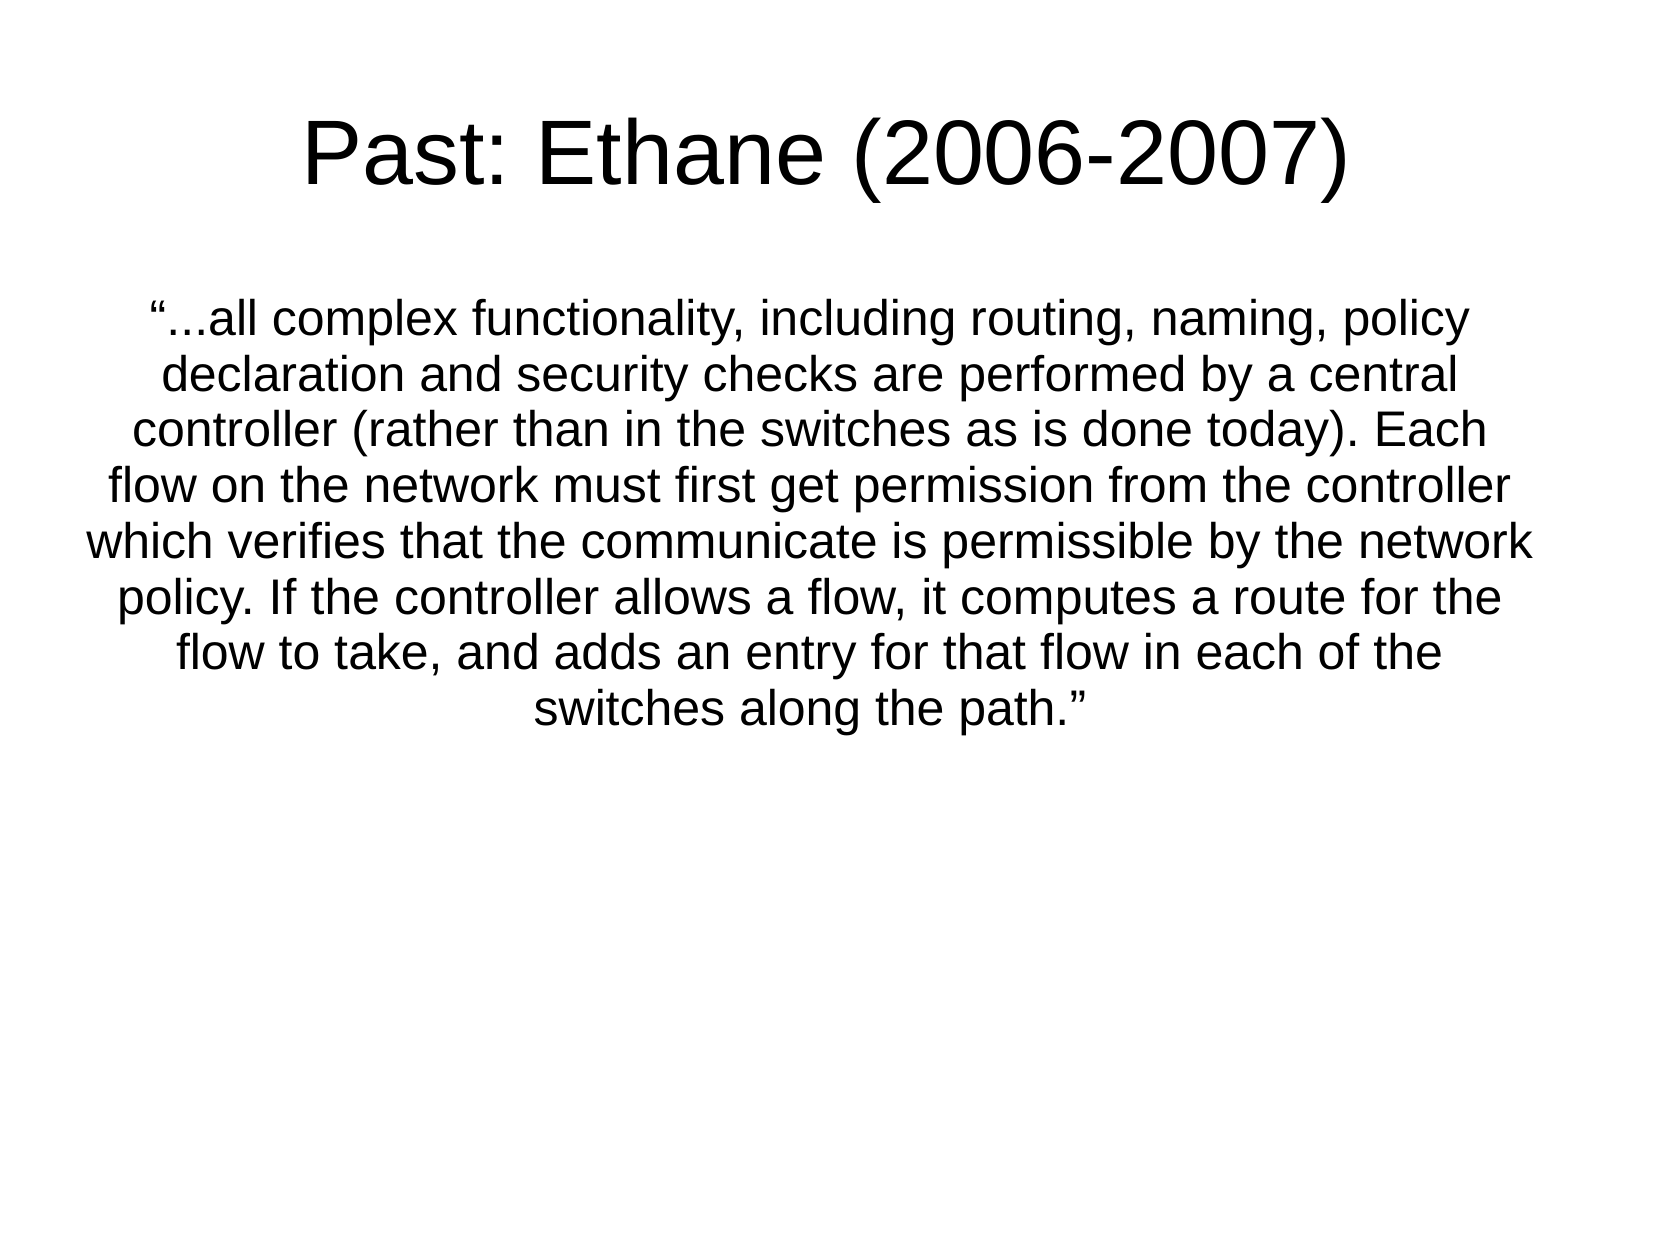

# Past: Ethane (2006-2007)
“...all complex functionality, including routing, naming, policy declaration and security checks are performed by a central controller (rather than in the switches as is done today). Each flow on the network must first get permission from the controller which verifies that the communicate is permissible by the network policy. If the controller allows a flow, it computes a route for the flow to take, and adds an entry for that flow in each of the switches along the path.”